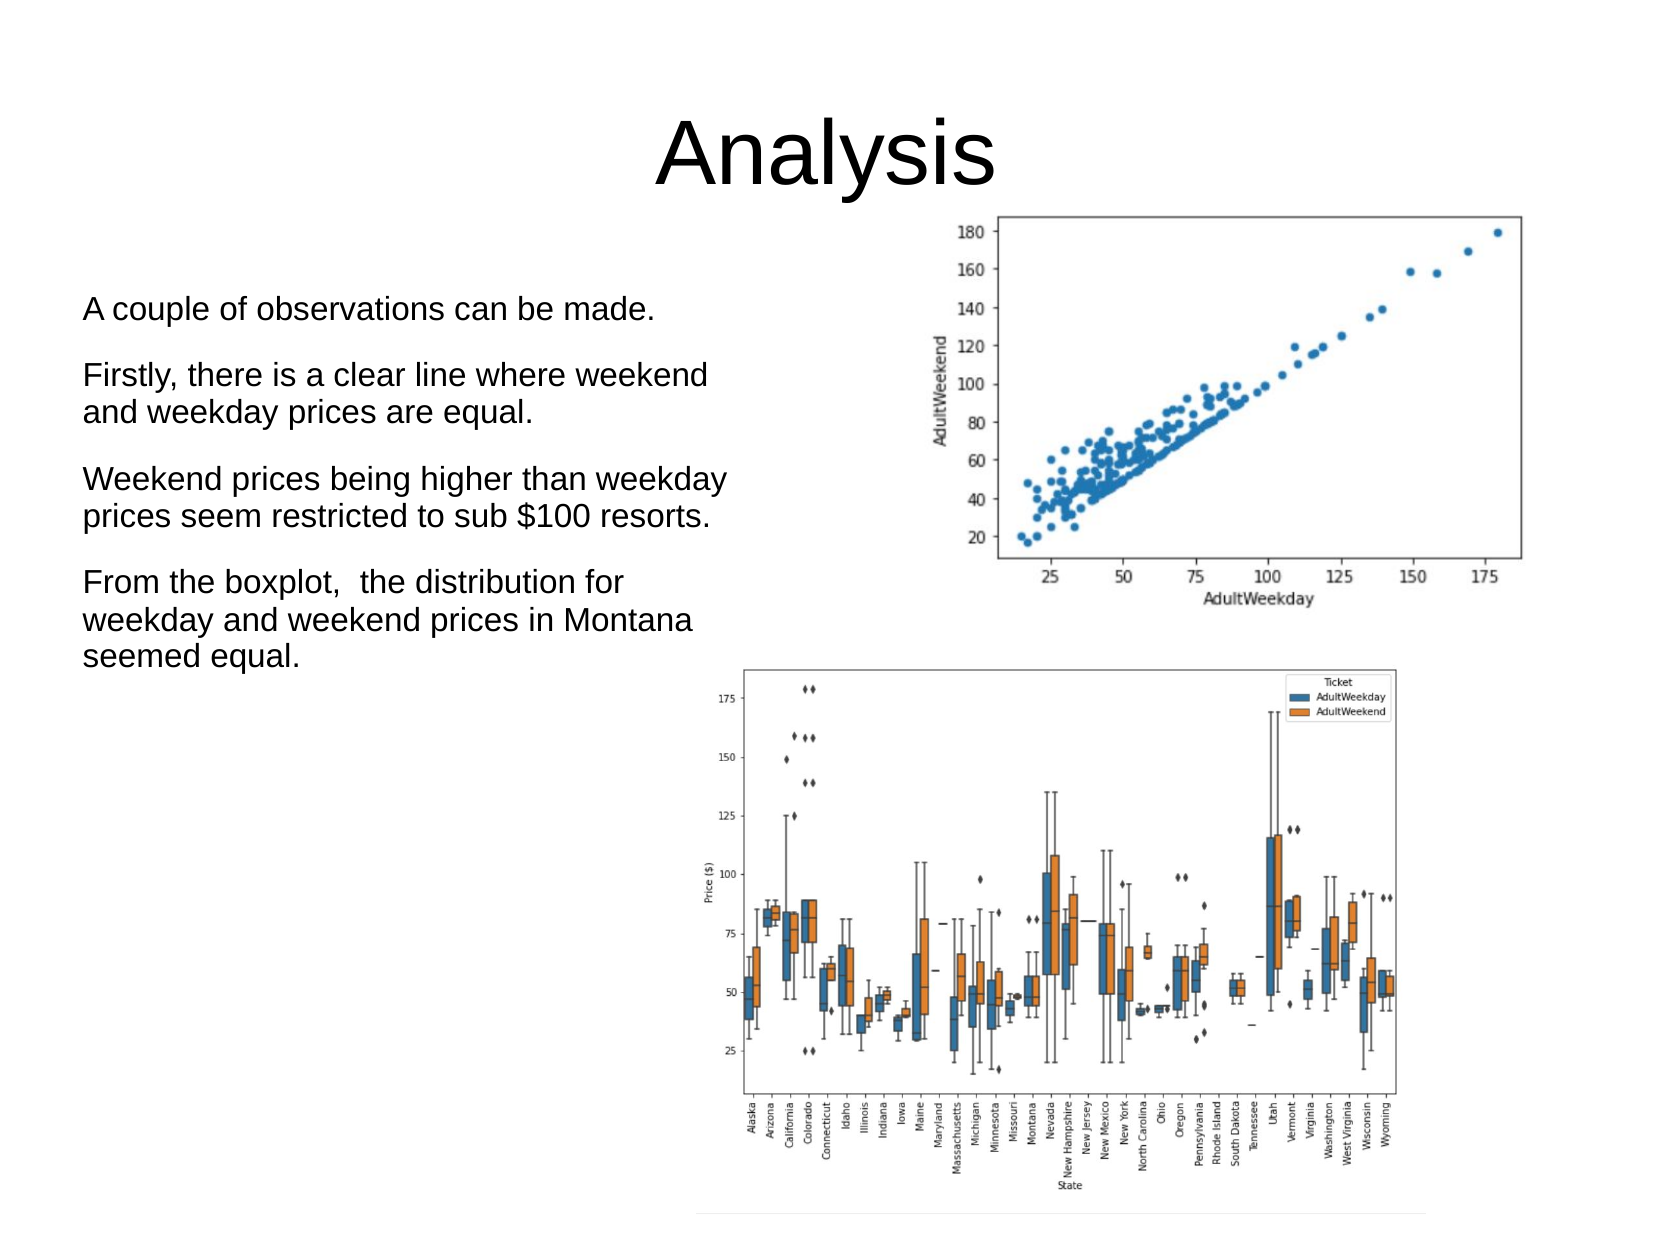

# Analysis
A couple of observations can be made.
Firstly, there is a clear line where weekend and weekday prices are equal.
Weekend prices being higher than weekday prices seem restricted to sub $100 resorts.
From the boxplot, the distribution for weekday and weekend prices in Montana seemed equal.